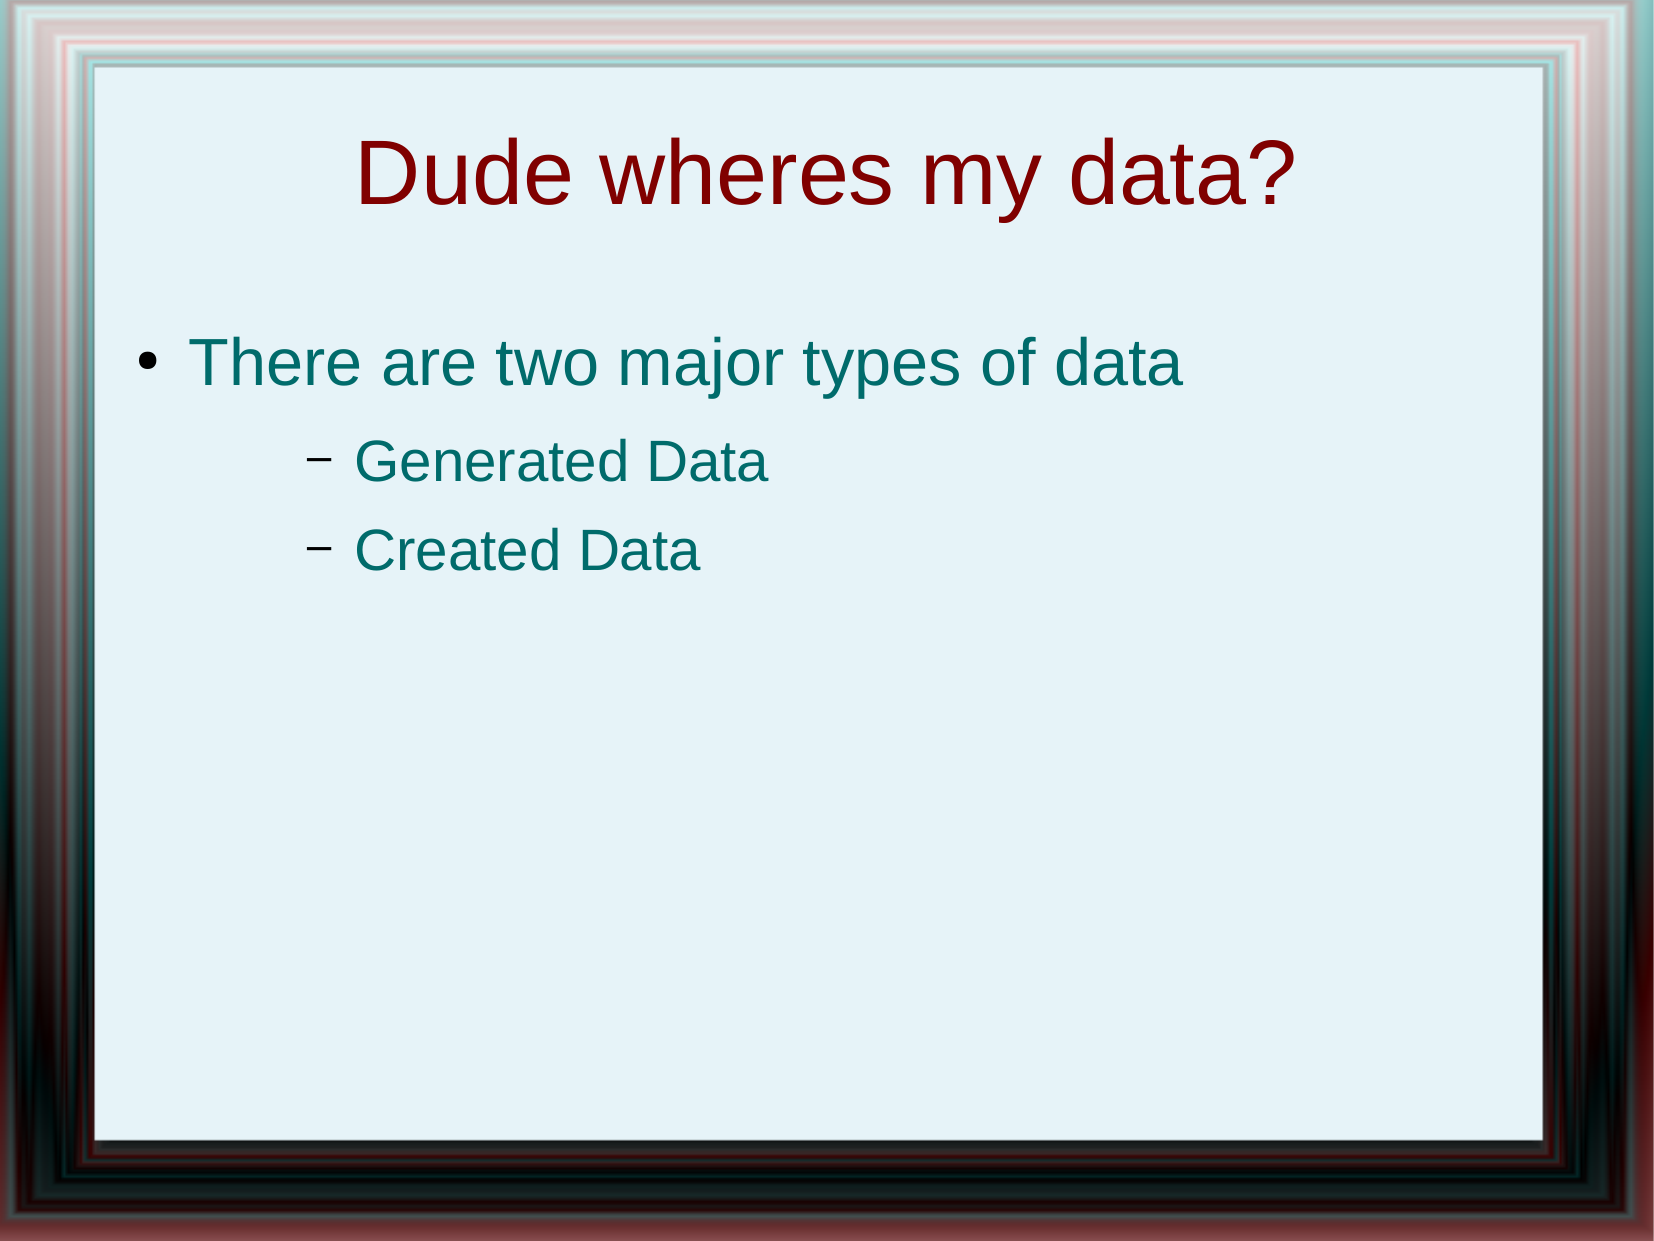

# Dude wheres my data?
There are two major types of data
Generated Data
Created Data